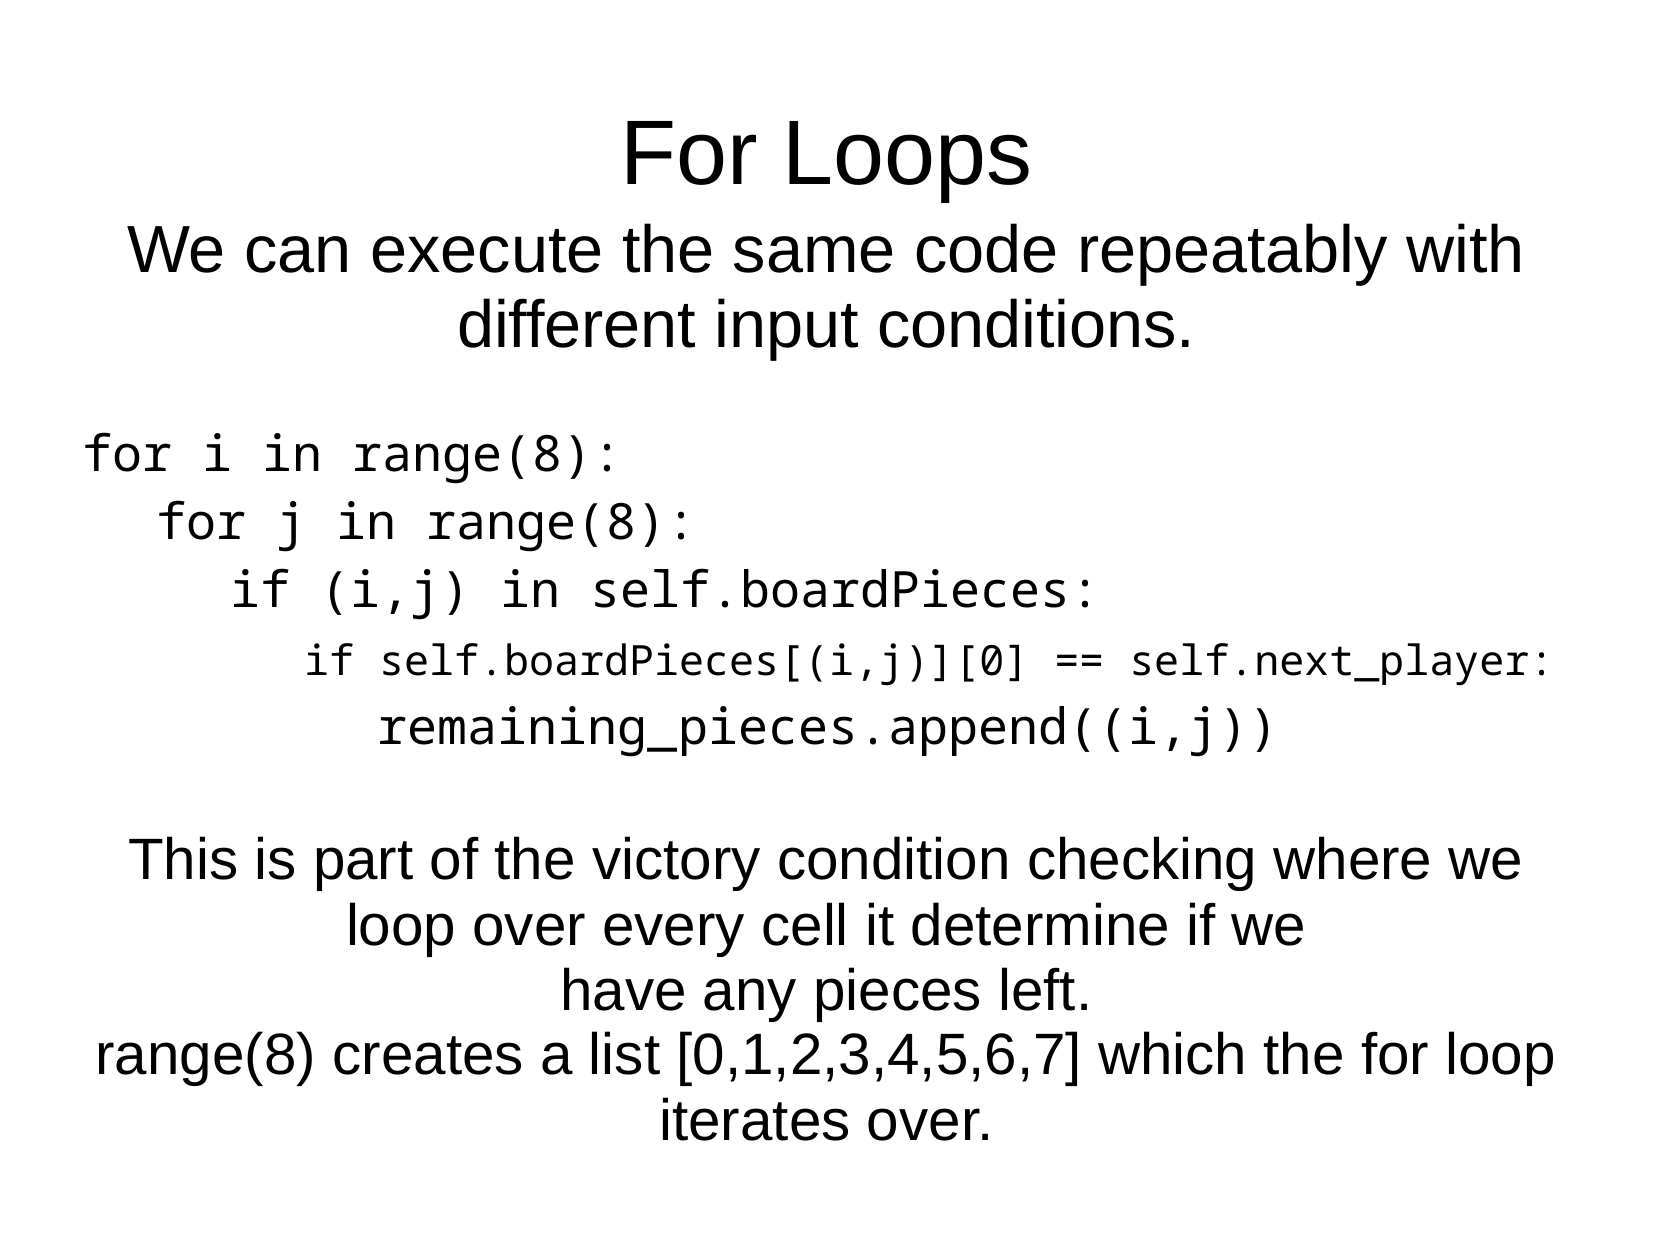

# For Loops
We can execute the same code repeatably with different input conditions.
for i in range(8):
	for j in range(8):
		if (i,j) in self.boardPieces:
			if self.boardPieces[(i,j)][0] == self.next_player:
				remaining_pieces.append((i,j))
This is part of the victory condition checking where we loop over every cell it determine if we
have any pieces left.
range(8) creates a list [0,1,2,3,4,5,6,7] which the for loop iterates over.